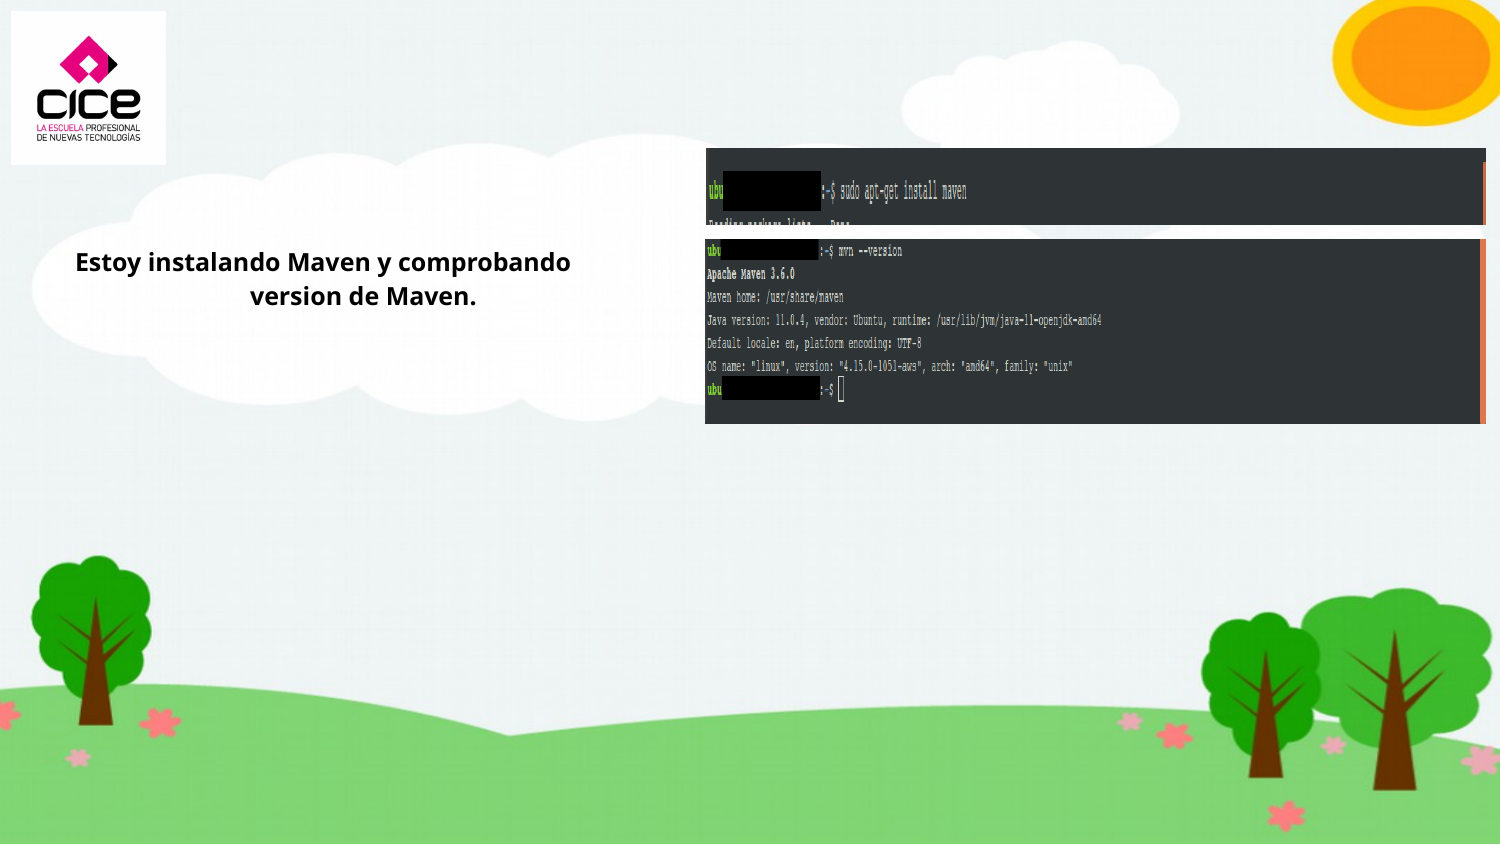

# Estoy instalando Maven y comprobando version de Maven.